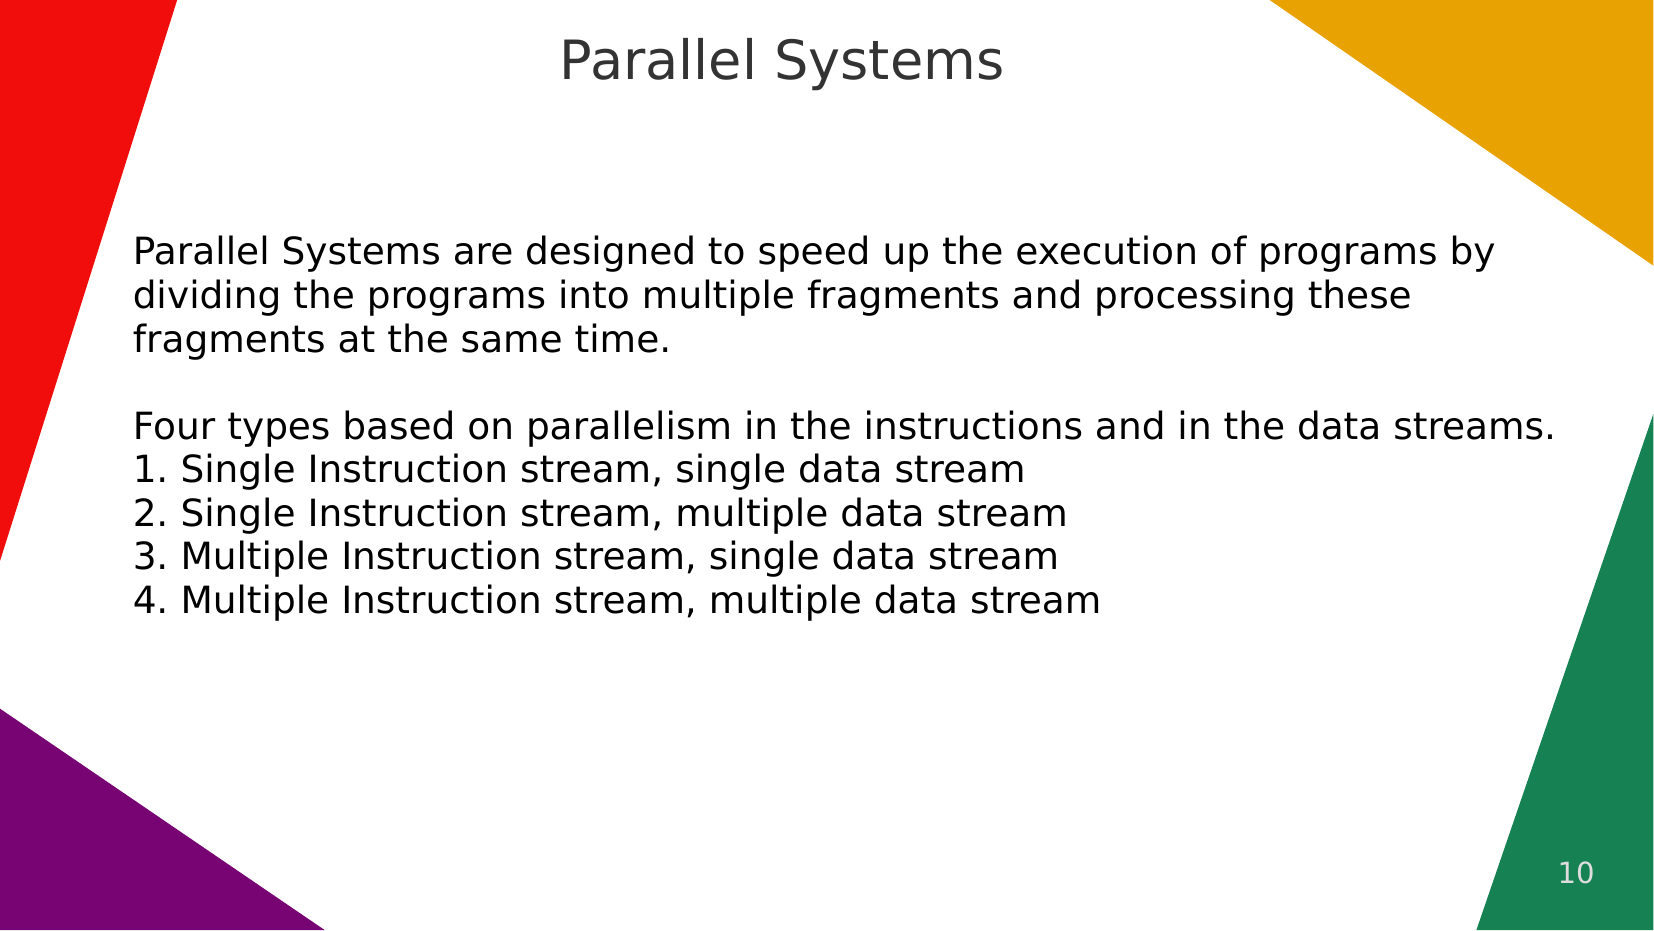

# Parallel Systems
Parallel Systems are designed to speed up the execution of programs by dividing the programs into multiple fragments and processing these fragments at the same time.
Four types based on parallelism in the instructions and in the data streams.
1. Single Instruction stream, single data stream
2. Single Instruction stream, multiple data stream
3. Multiple Instruction stream, single data stream
4. Multiple Instruction stream, multiple data stream
10